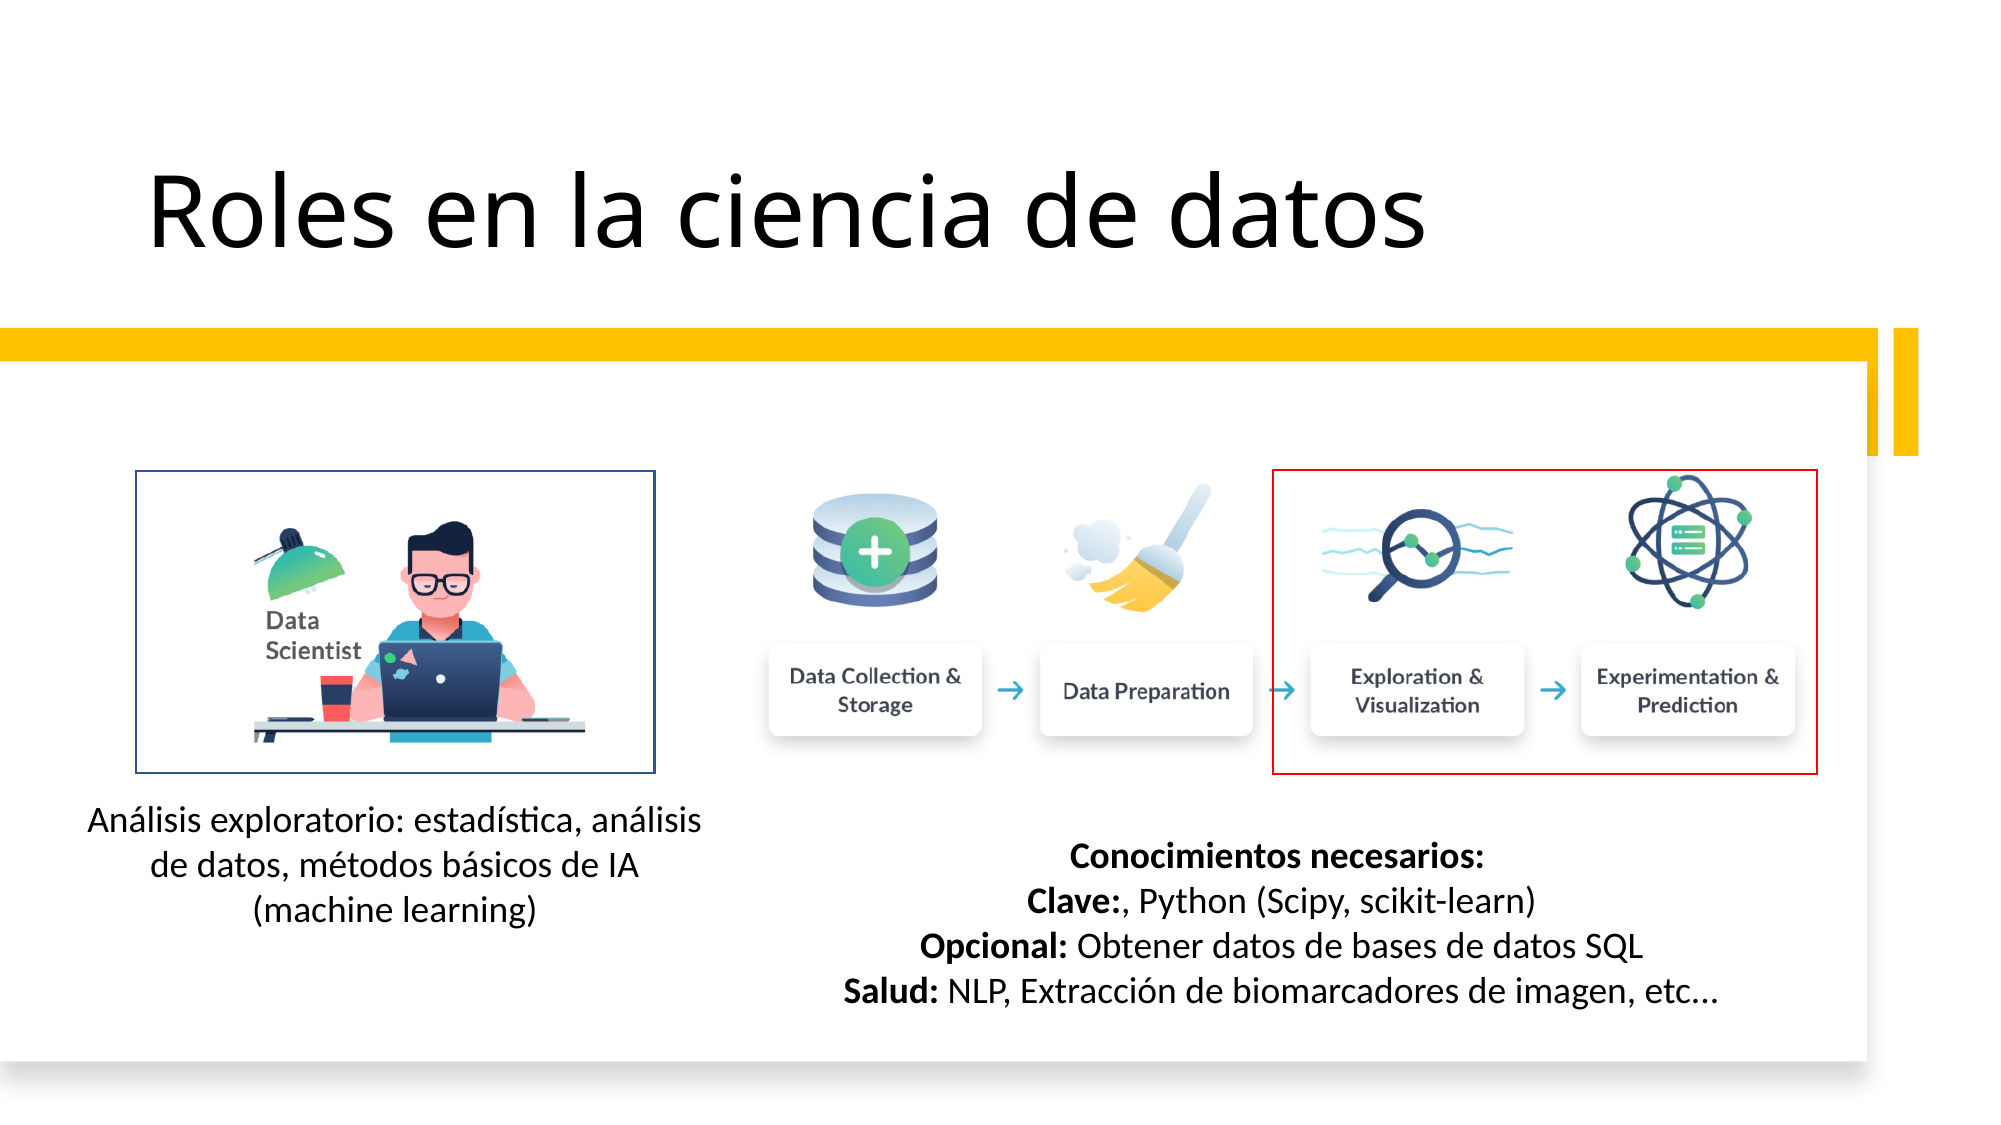

# Roles en la ciencia de datos
Análisis exploratorio: estadística, análisis de datos, métodos básicos de IA (machine learning)
Conocimientos necesarios:
Clave:, Python (Scipy, scikit-learn)
Opcional: Obtener datos de bases de datos SQL
Salud: NLP, Extracción de biomarcadores de imagen, etc...